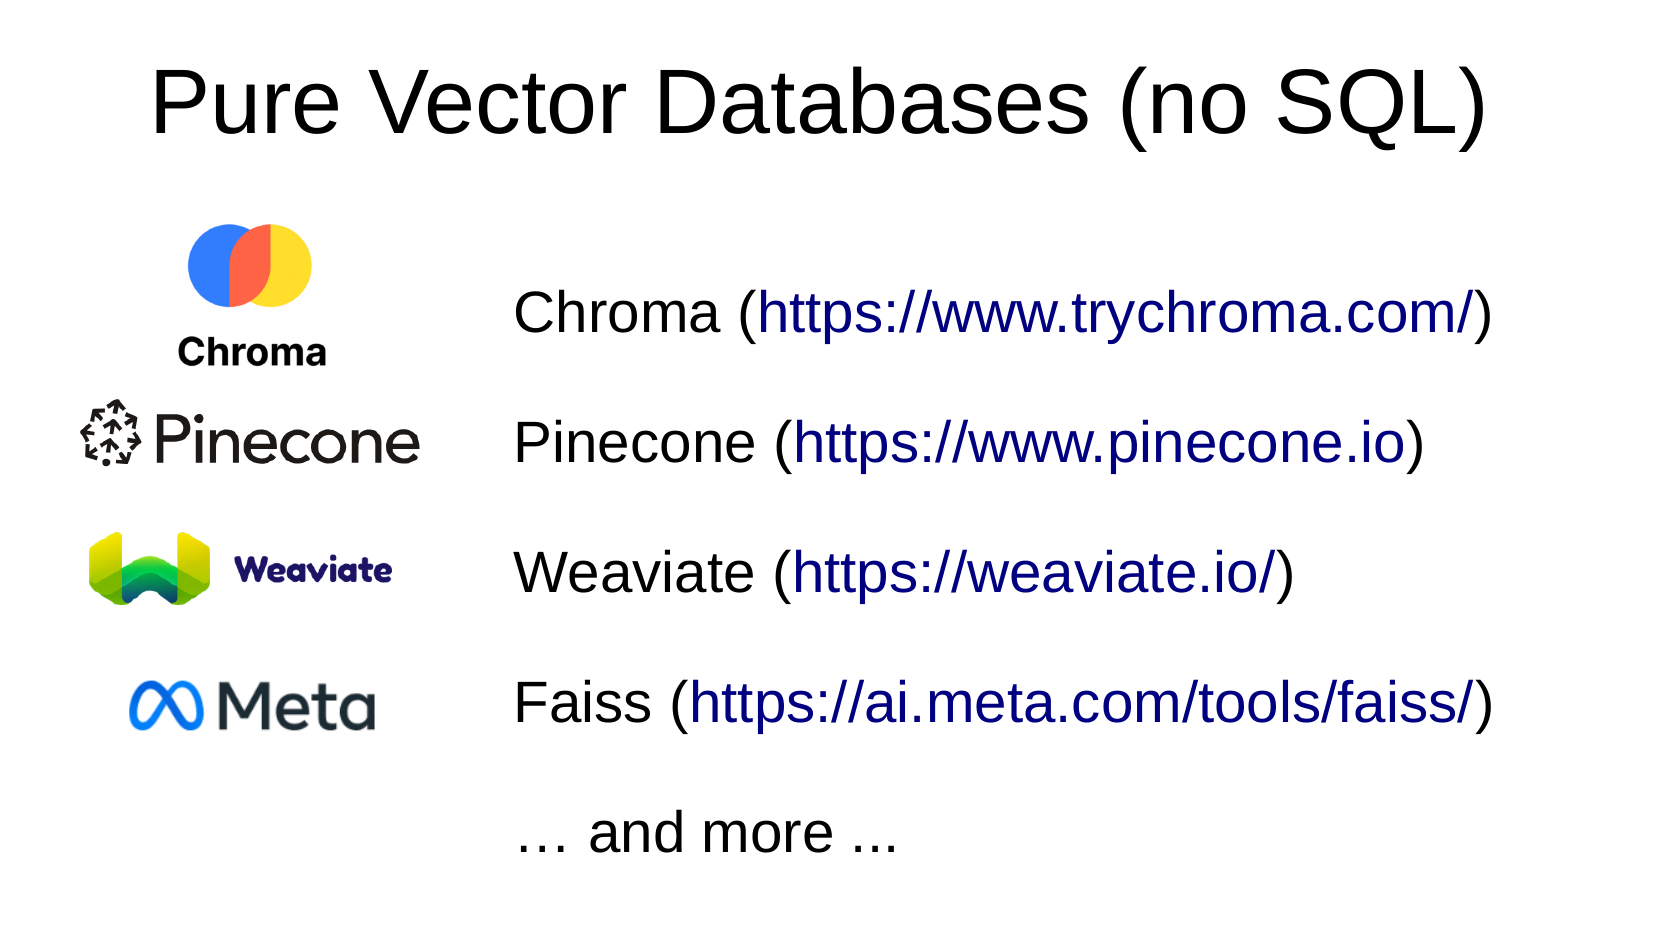

# Pure Vector Databases (no SQL)
Chroma (https://www.trychroma.com/)
Pinecone (https://www.pinecone.io)
Weaviate (https://weaviate.io/)
Faiss (https://ai.meta.com/tools/faiss/)
… and more ...